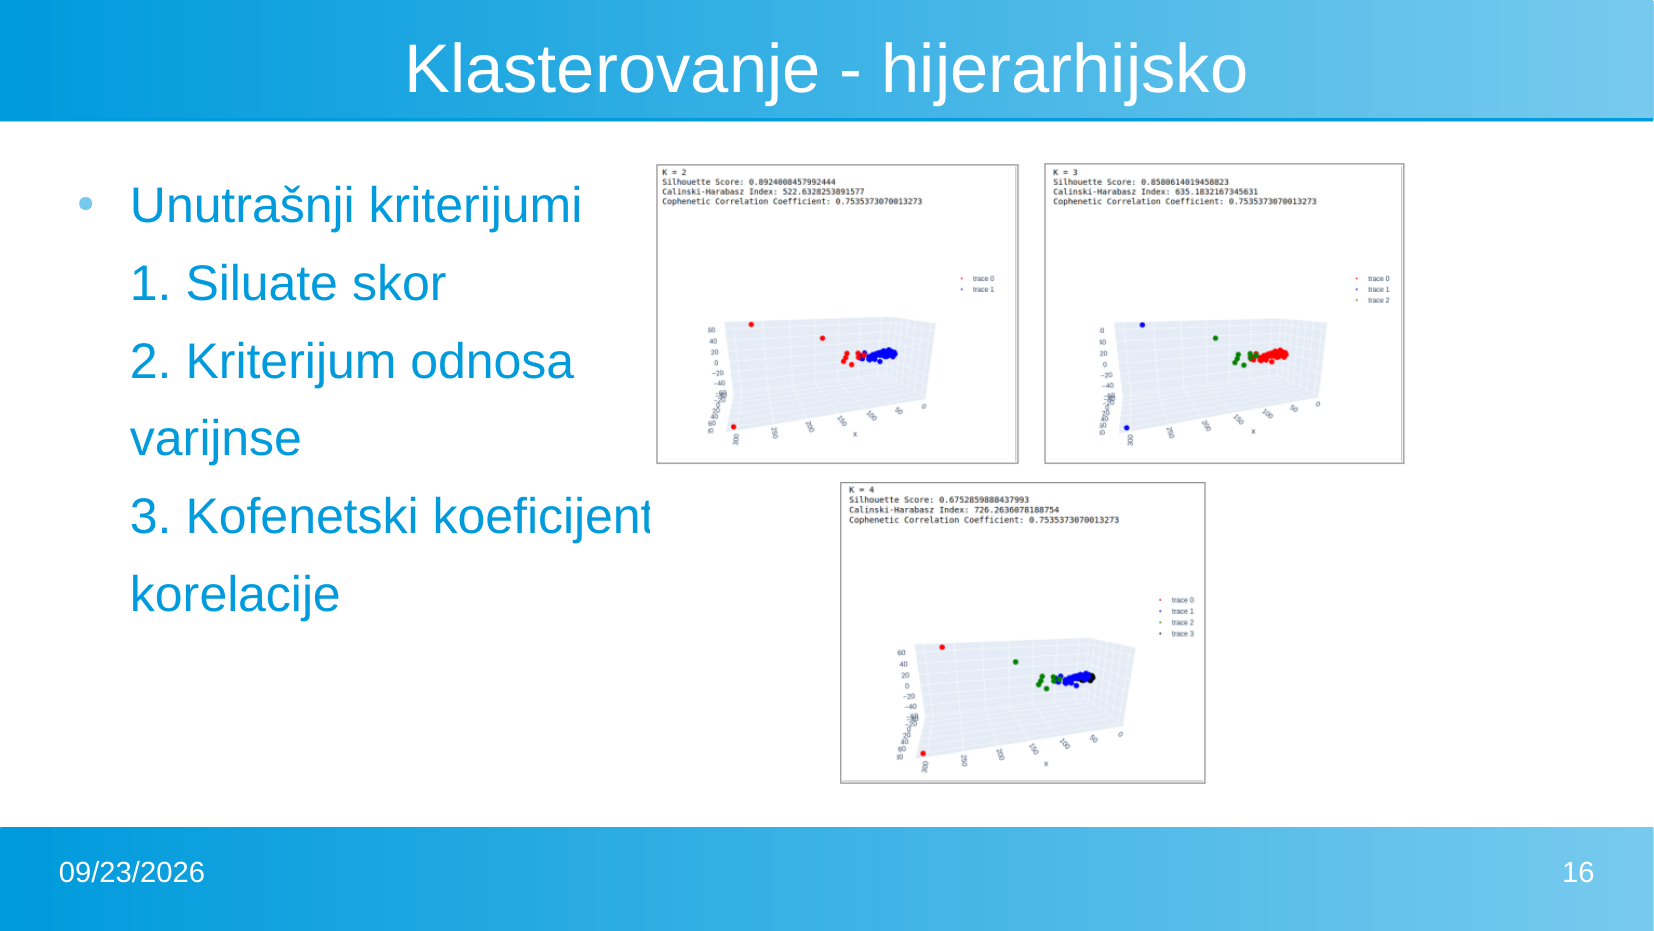

# Klasterovanje - hijerarhijsko
Unutrašnji kriterijumi
1. Siluate skor
2. Kriterijum odnosa
varijnse
3. Kofenetski koeficijent
korelacije
16